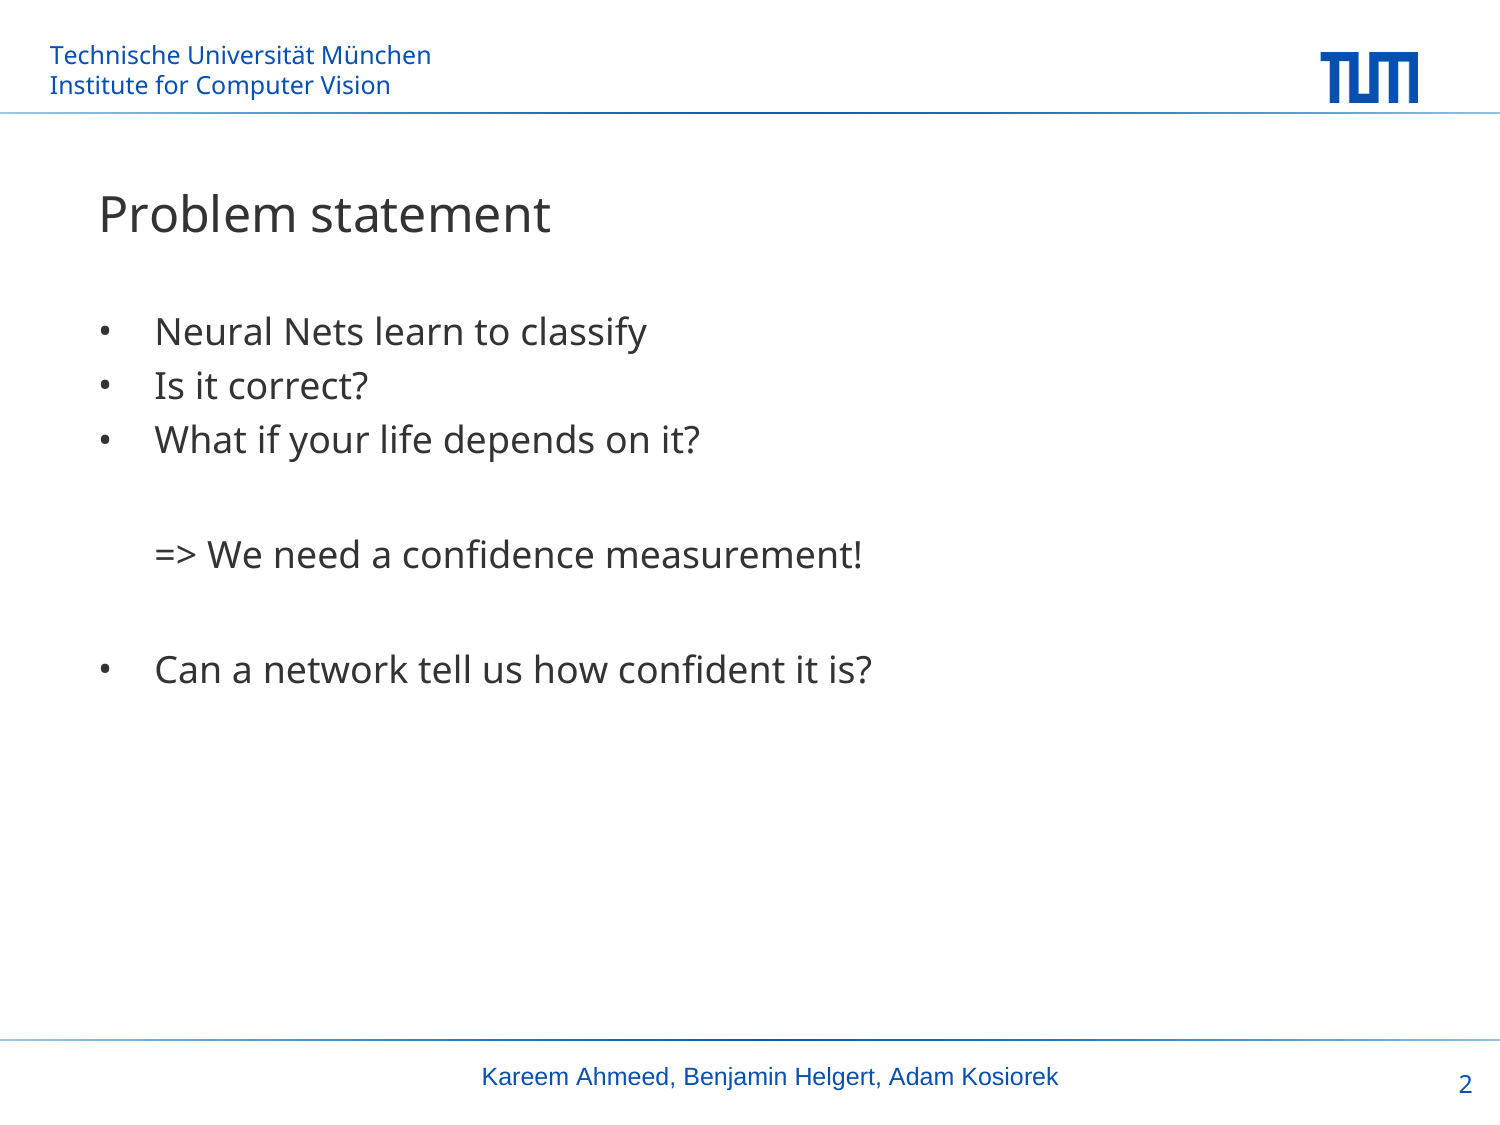

# Problem statement
Neural Nets learn to classify
Is it correct?
What if your life depends on it?
=> We need a confidence measurement!
Can a network tell us how confident it is?
Kareem Ahmeed, Benjamin Helgert, Adam Kosiorek